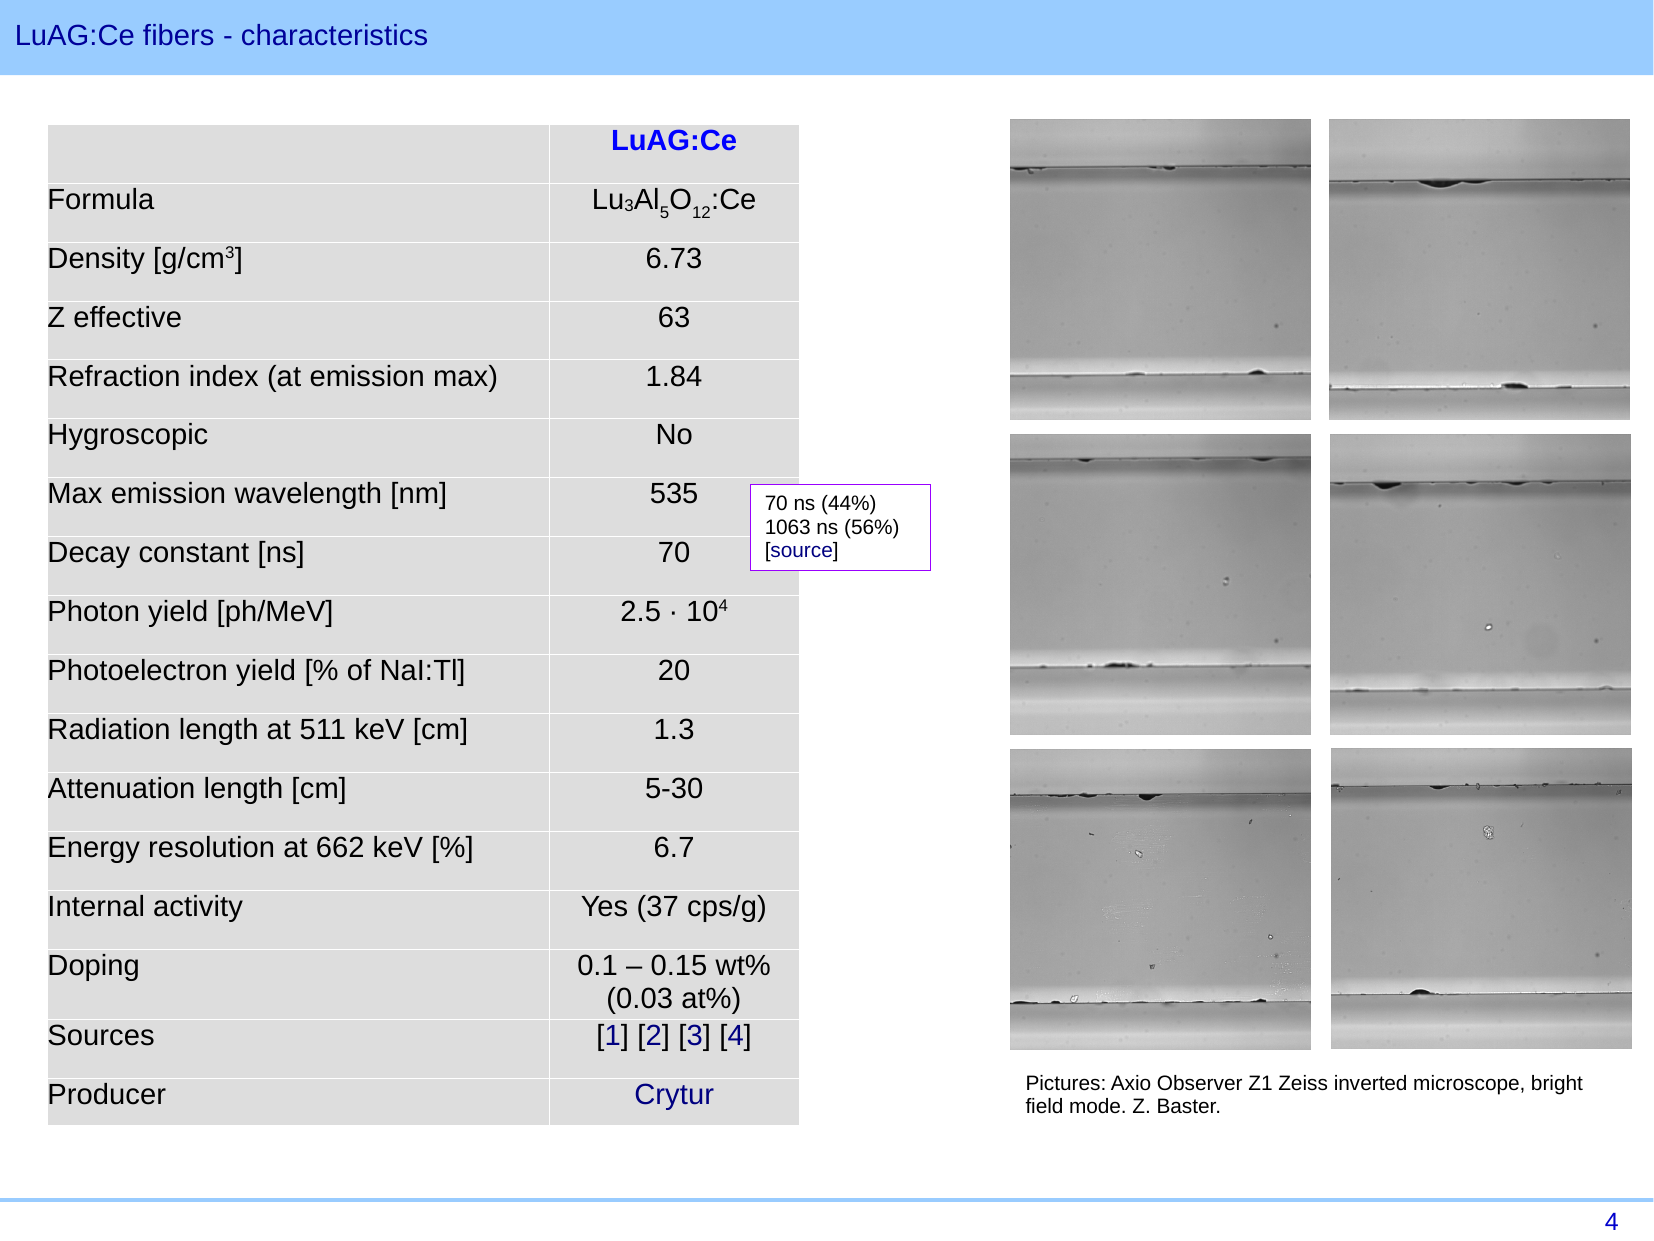

LuAG:Ce fibers - characteristics
| | LuAG:Ce |
| --- | --- |
| Formula | Lu3Al5O12:Ce |
| Density [g/cm3] | 6.73 |
| Z effective | 63 |
| Refraction index (at emission max) | 1.84 |
| Hygroscopic | No |
| Max emission wavelength [nm] | 535 |
| Decay constant [ns] | 70 |
| Photon yield [ph/MeV] | 2.5 ∙ 104 |
| Photoelectron yield [% of NaI:Tl] | 20 |
| Radiation length at 511 keV [cm] | 1.3 |
| Attenuation length [cm] | 5-30 |
| Energy resolution at 662 keV [%] | 6.7 |
| Internal activity | Yes (37 cps/g) |
| Doping | 0.1 – 0.15 wt% (0.03 at%) |
| Sources | [1] [2] [3] [4] |
| Producer | Crytur |
70 ns (44%)
1063 ns (56%)
[source]
Pictures: Axio Observer Z1 Zeiss inverted microscope, bright field mode. Z. Baster.